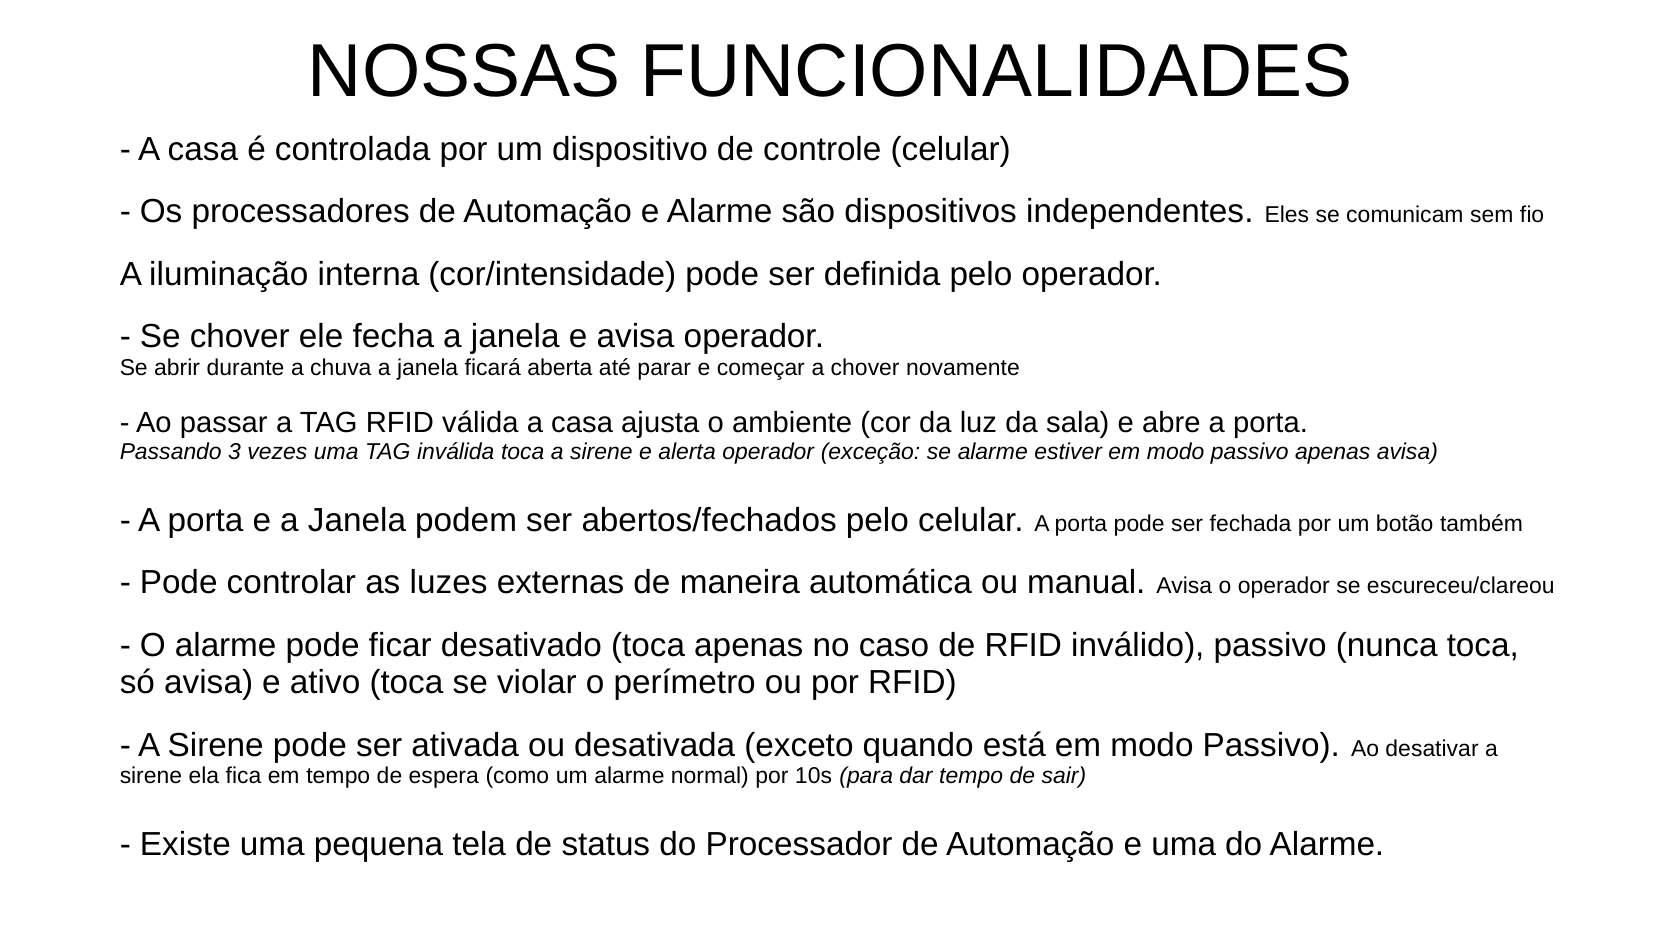

# NOSSAS FUNCIONALIDADES
- A casa é controlada por um dispositivo de controle (celular)
- Os processadores de Automação e Alarme são dispositivos independentes. Eles se comunicam sem fio
A iluminação interna (cor/intensidade) pode ser definida pelo operador.
- Se chover ele fecha a janela e avisa operador.
Se abrir durante a chuva a janela ficará aberta até parar e começar a chover novamente
- Ao passar a TAG RFID válida a casa ajusta o ambiente (cor da luz da sala) e abre a porta.
Passando 3 vezes uma TAG inválida toca a sirene e alerta operador (exceção: se alarme estiver em modo passivo apenas avisa)
- A porta e a Janela podem ser abertos/fechados pelo celular. A porta pode ser fechada por um botão também
- Pode controlar as luzes externas de maneira automática ou manual. Avisa o operador se escureceu/clareou
- O alarme pode ficar desativado (toca apenas no caso de RFID inválido), passivo (nunca toca, só avisa) e ativo (toca se violar o perímetro ou por RFID)
- A Sirene pode ser ativada ou desativada (exceto quando está em modo Passivo). Ao desativar a sirene ela fica em tempo de espera (como um alarme normal) por 10s (para dar tempo de sair)
- Existe uma pequena tela de status do Processador de Automação e uma do Alarme.